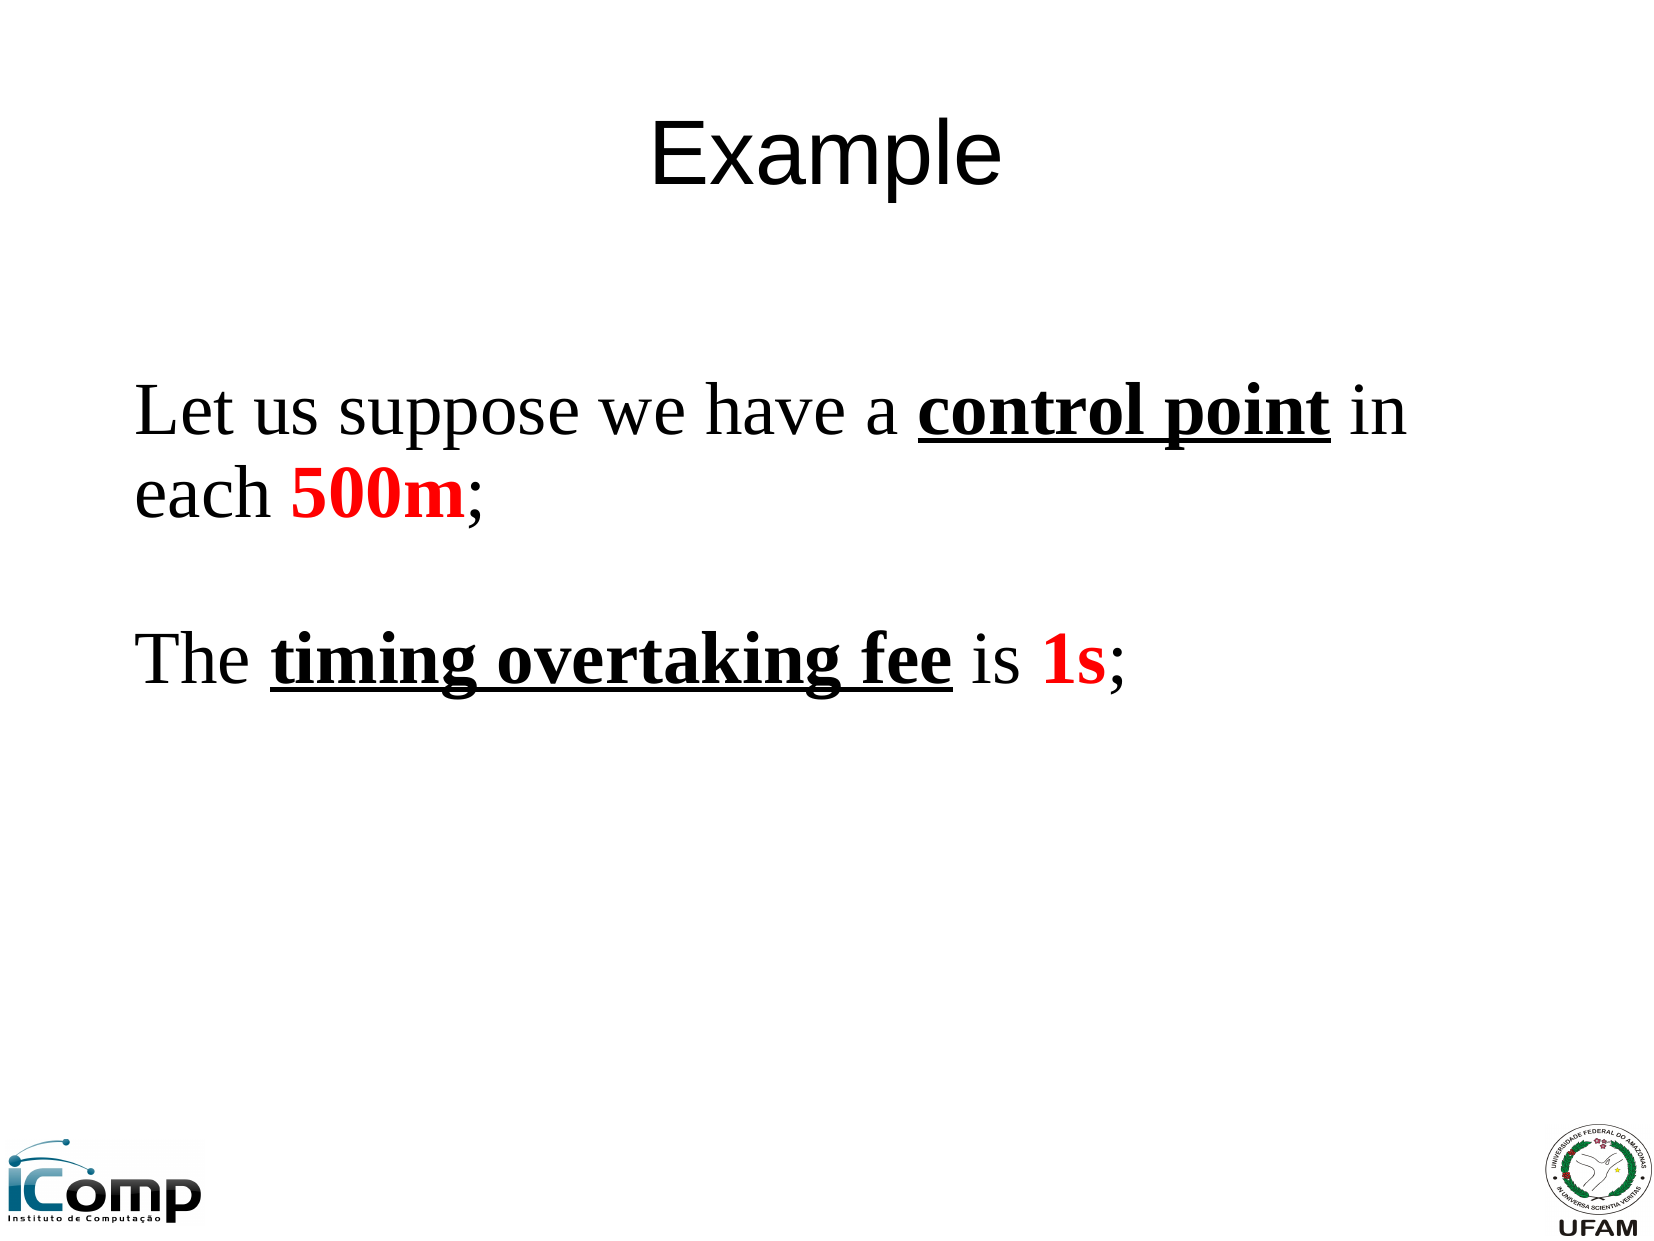

# Example
Let us suppose we have a control point in each 500m;
The timing overtaking fee is 1s;